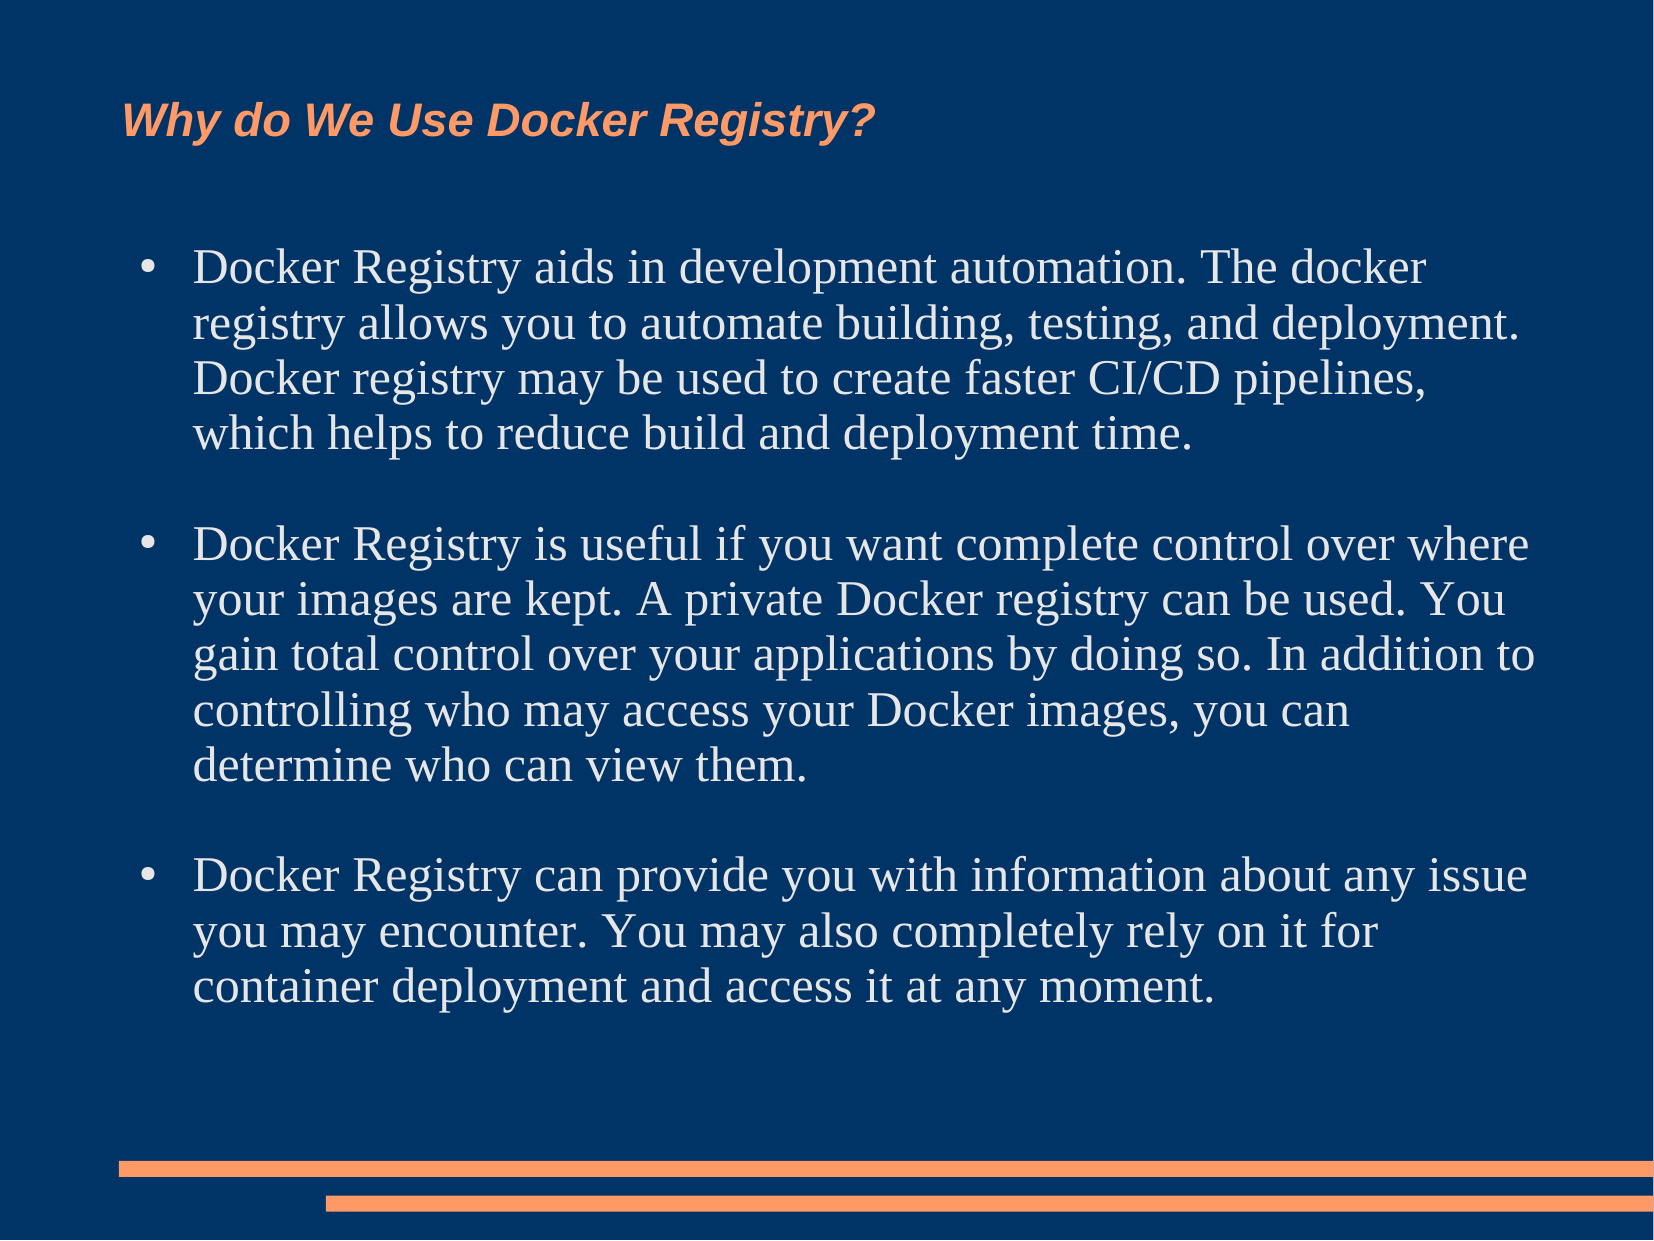

# Why do We Use Docker Registry?
Docker Registry aids in development automation. The docker registry allows you to automate building, testing, and deployment. Docker registry may be used to create faster CI/CD pipelines, which helps to reduce build and deployment time.
Docker Registry is useful if you want complete control over where your images are kept. A private Docker registry can be used. You gain total control over your applications by doing so. In addition to controlling who may access your Docker images, you can determine who can view them.
Docker Registry can provide you with information about any issue you may encounter. You may also completely rely on it for container deployment and access it at any moment.